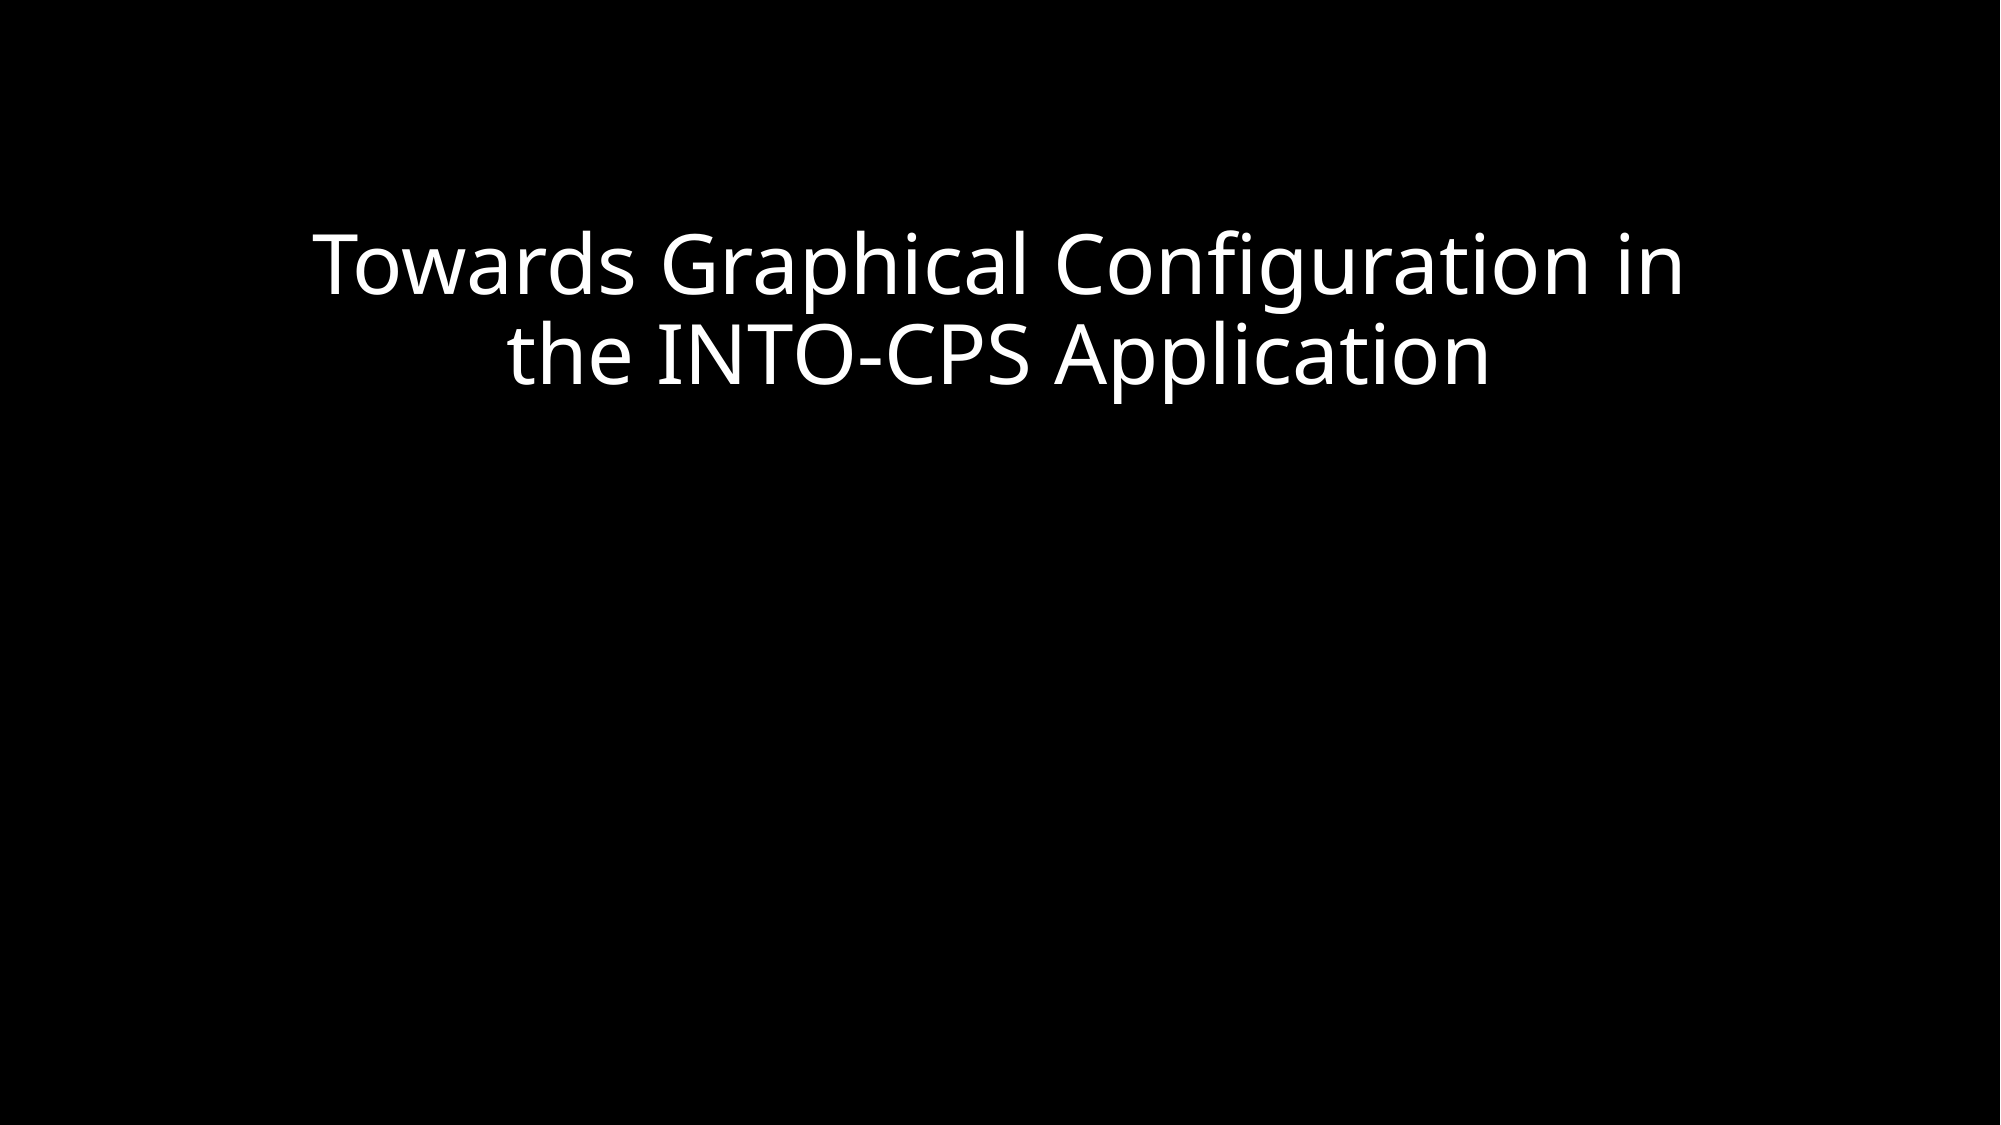

# Towards Graphical Configuration in the INTO-CPS Application